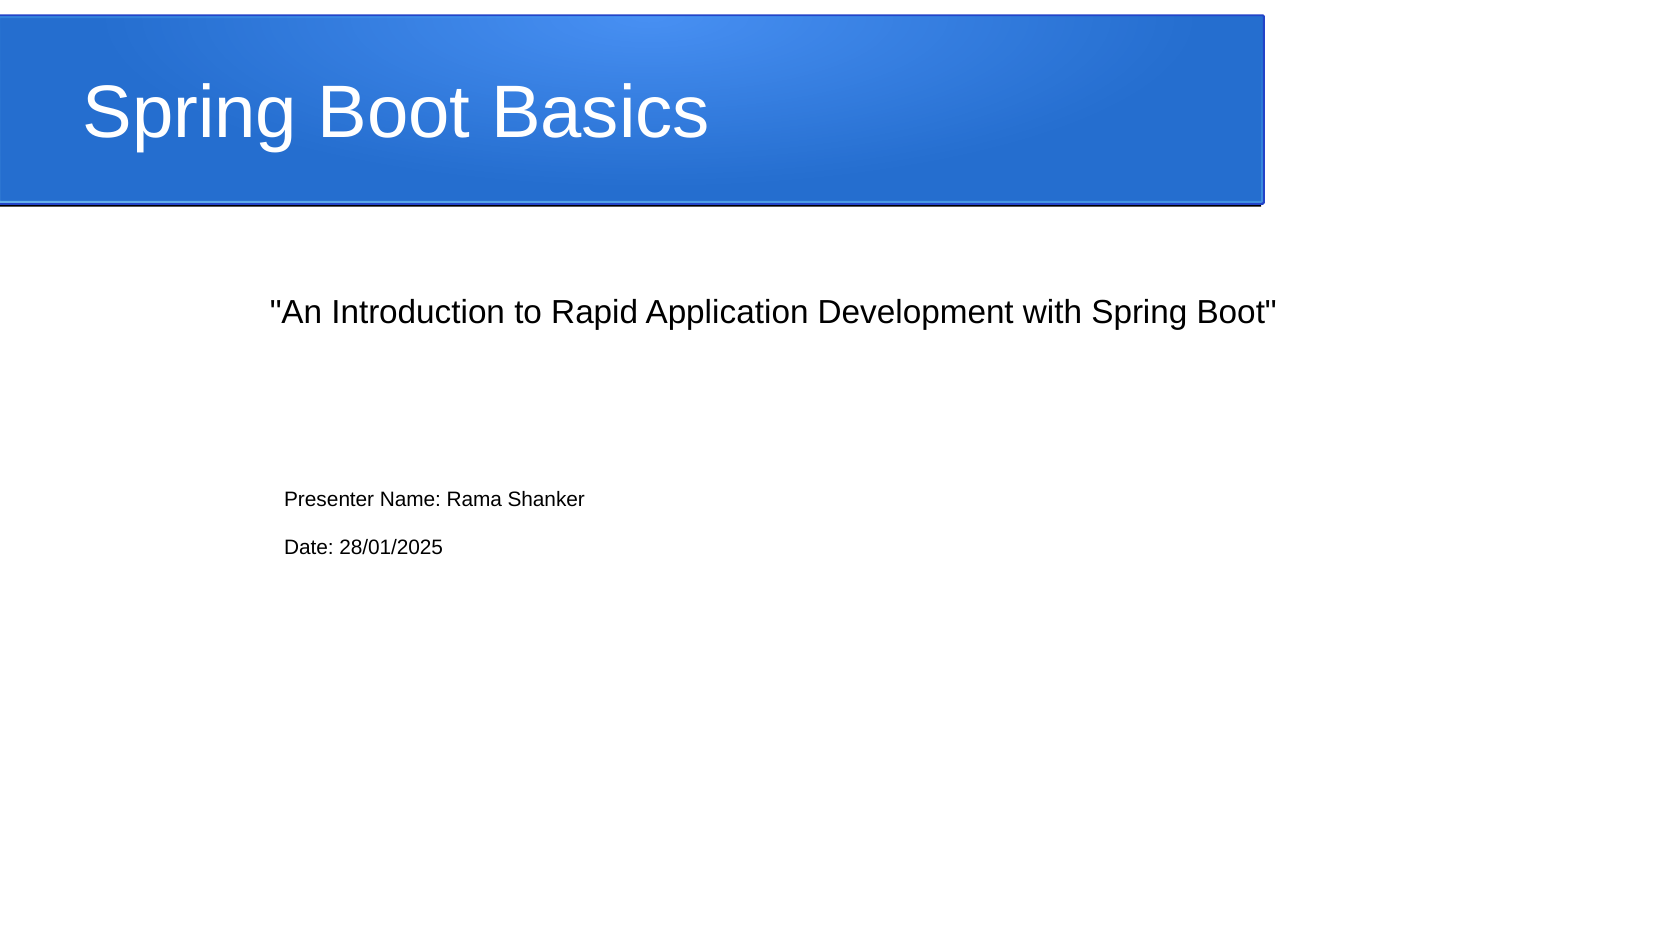

# Spring Boot Basics
"An Introduction to Rapid Application Development with Spring Boot"
Presenter Name: Rama Shanker
Date: 28/01/2025